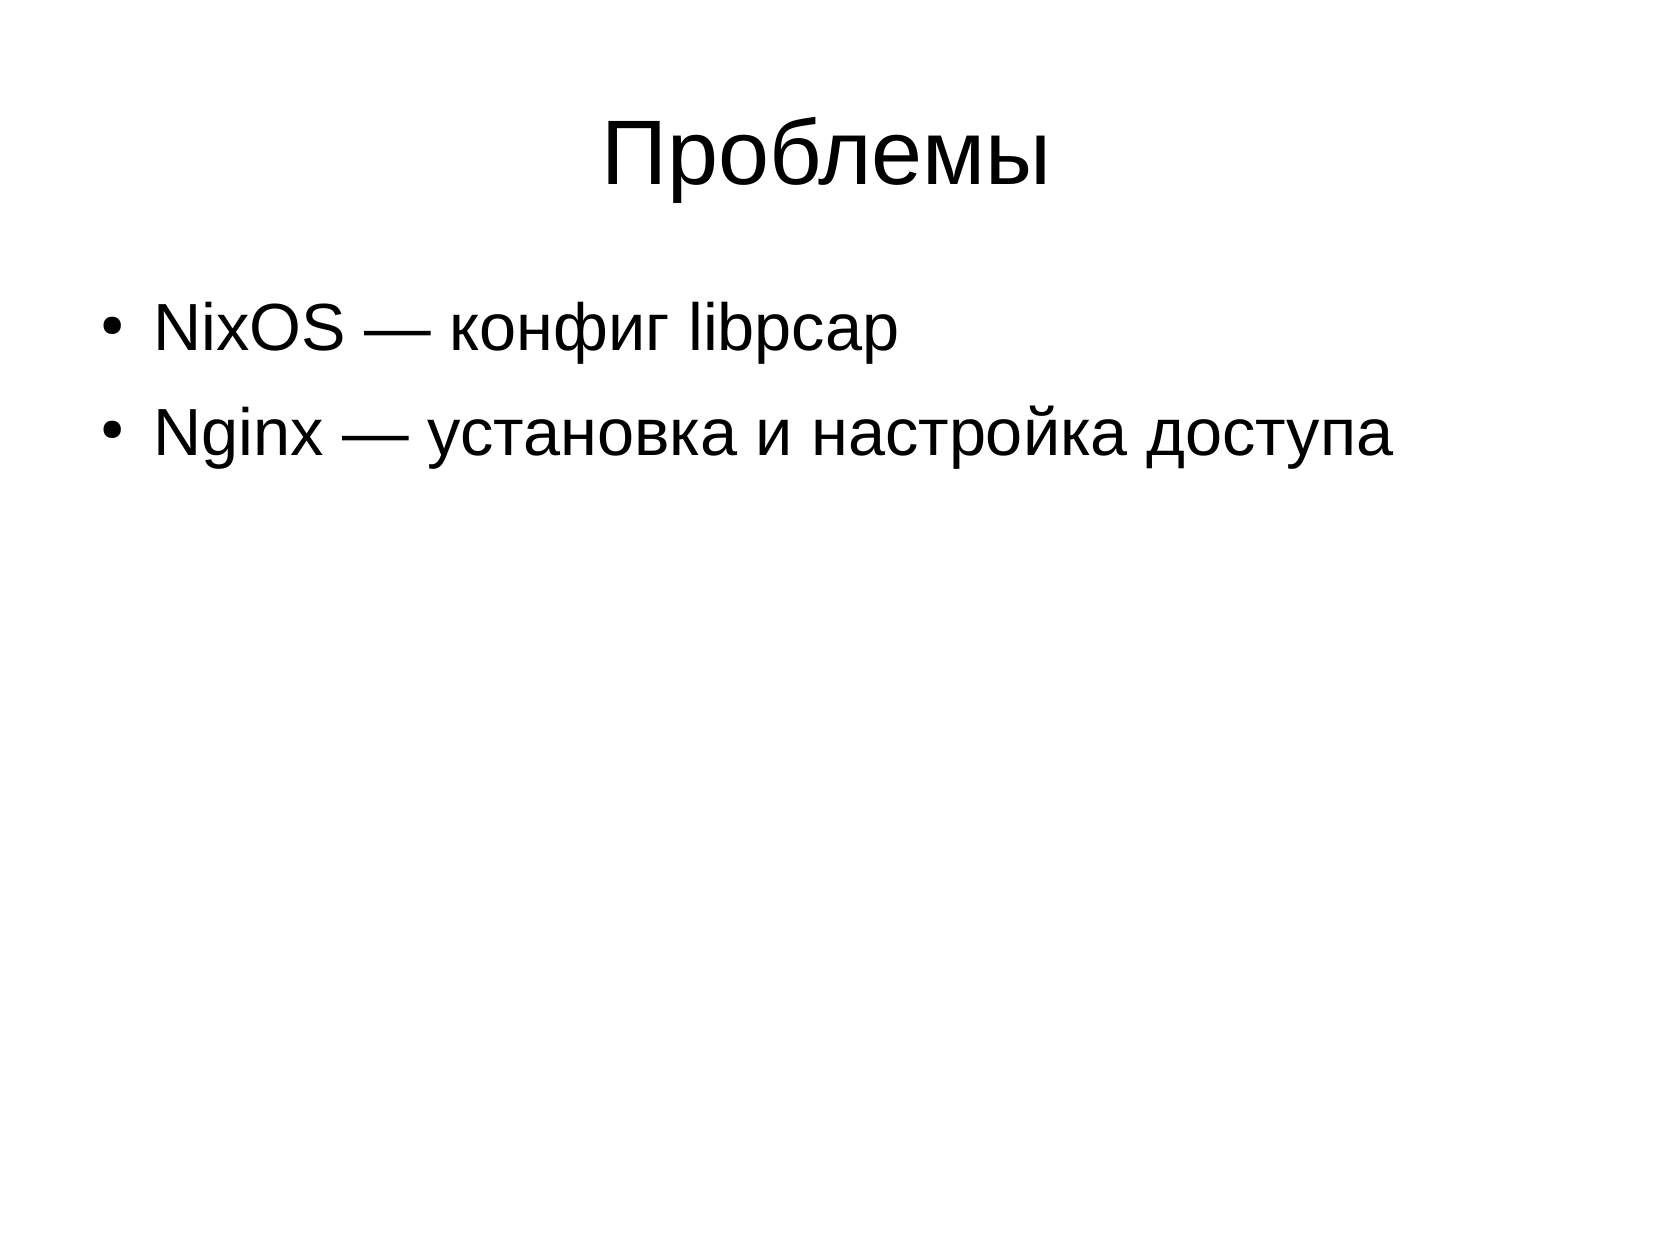

# Проблемы
NixOS — конфиг libpcap
Nginx — установка и настройка доступа